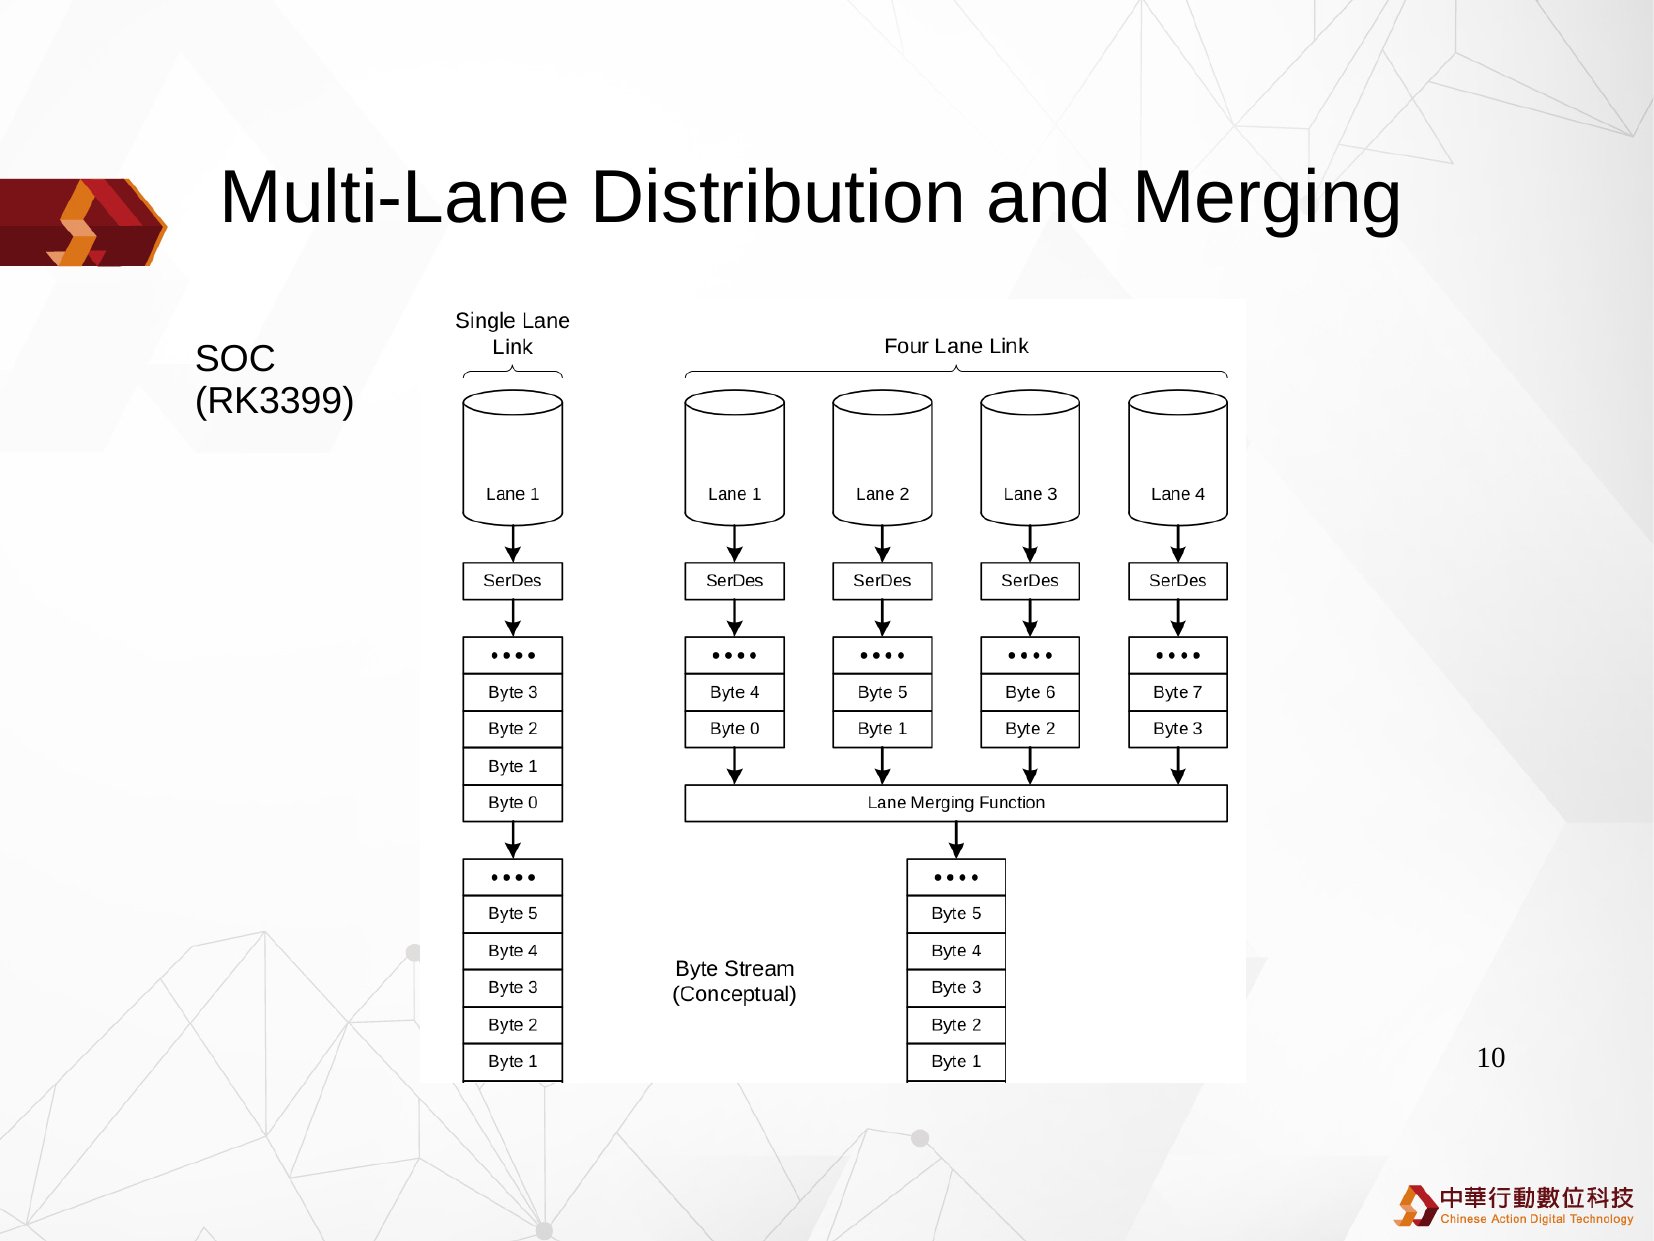

# Multi-Lane Distribution and Merging
SOC
(RK3399)
10